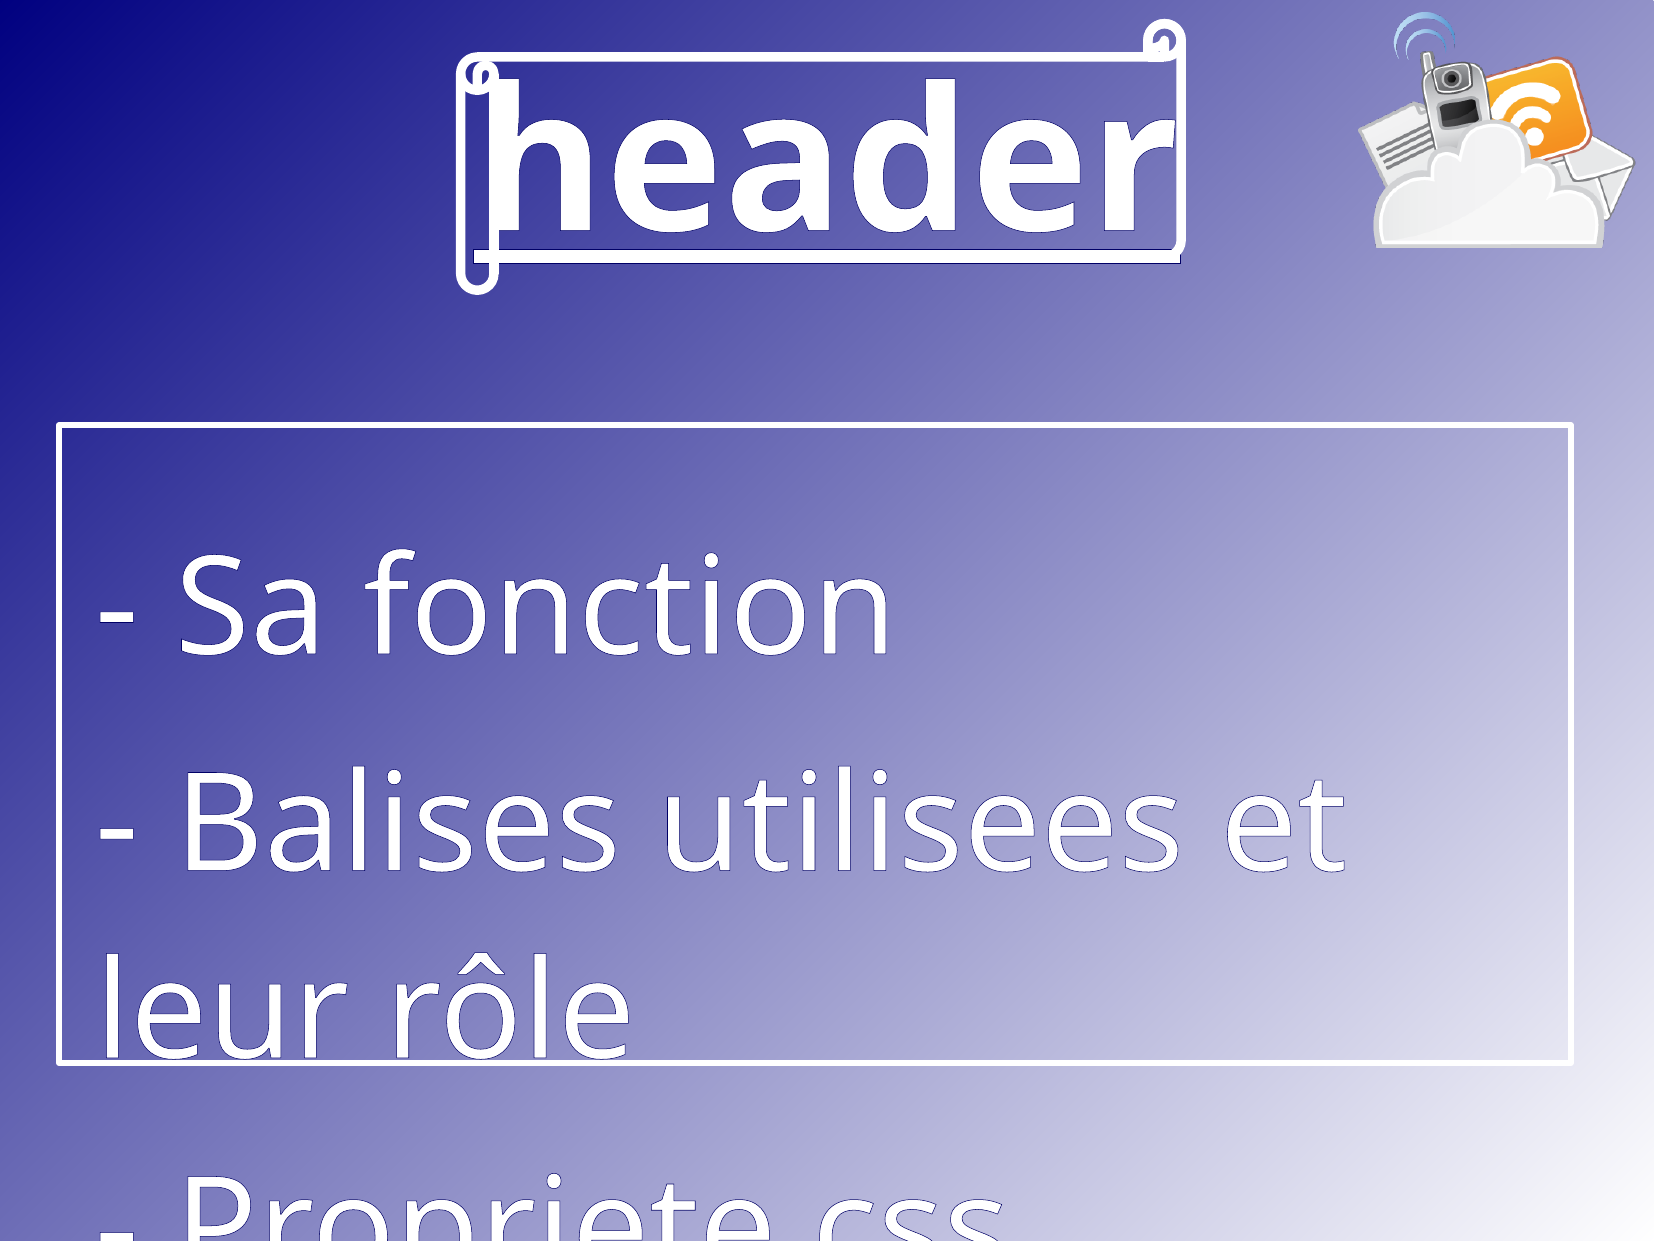

# header
- Sa fonction
- Balises utilisees et leur rôle
- Propriete css appliquees